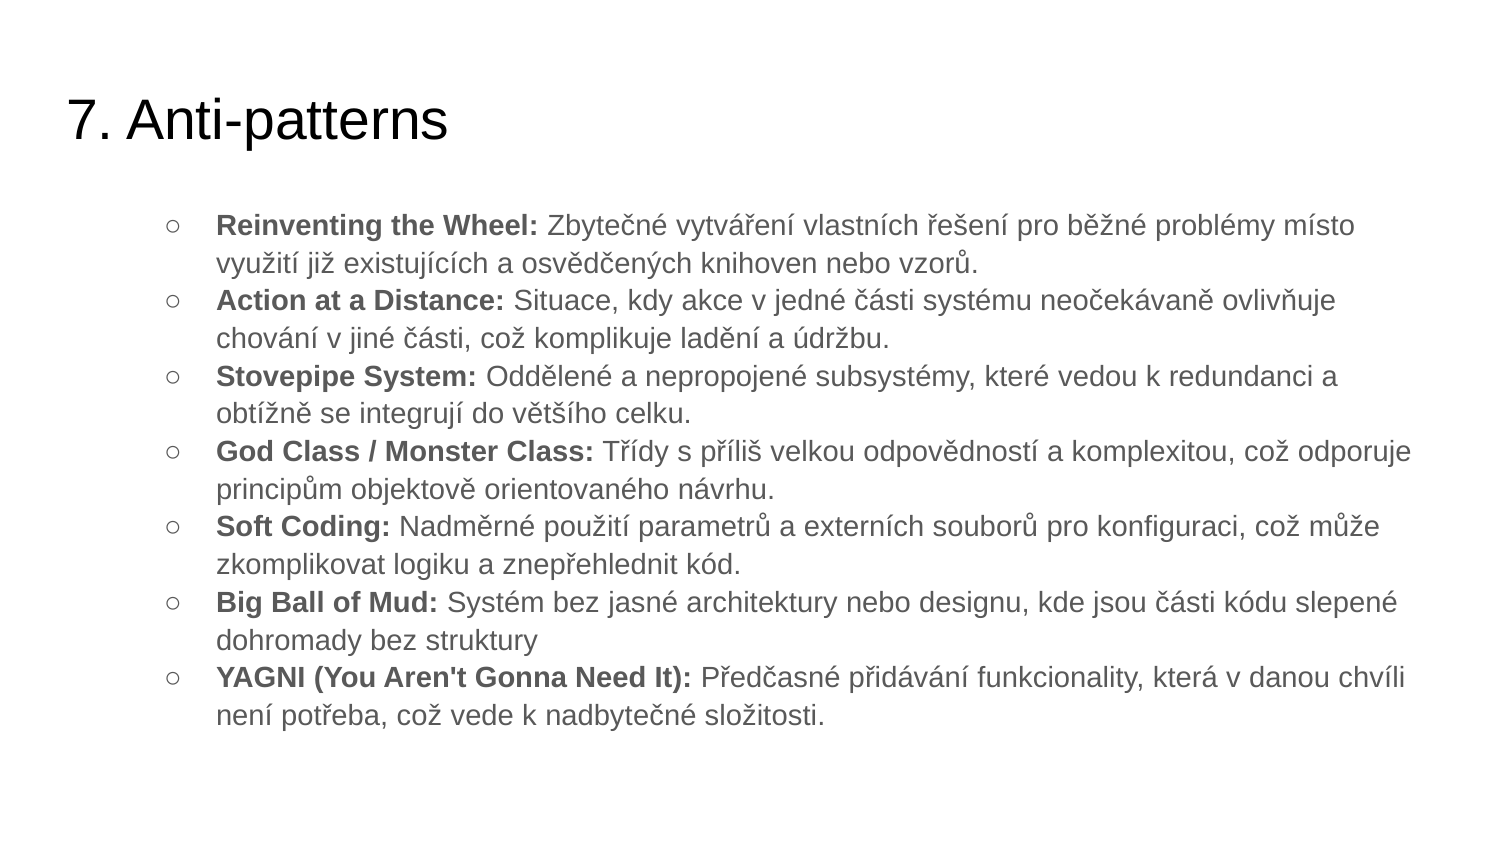

# 7. Anti-patterns
Reinventing the Wheel: Zbytečné vytváření vlastních řešení pro běžné problémy místo využití již existujících a osvědčených knihoven nebo vzorů.
Action at a Distance: Situace, kdy akce v jedné části systému neočekávaně ovlivňuje chování v jiné části, což komplikuje ladění a údržbu.
Stovepipe System: Oddělené a nepropojené subsystémy, které vedou k redundanci a obtížně se integrují do většího celku.
God Class / Monster Class: Třídy s příliš velkou odpovědností a komplexitou, což odporuje principům objektově orientovaného návrhu.
Soft Coding: Nadměrné použití parametrů a externích souborů pro konfiguraci, což může zkomplikovat logiku a znepřehlednit kód.
Big Ball of Mud: Systém bez jasné architektury nebo designu, kde jsou části kódu slepené dohromady bez struktury
YAGNI (You Aren't Gonna Need It): Předčasné přidávání funkcionality, která v danou chvíli není potřeba, což vede k nadbytečné složitosti.